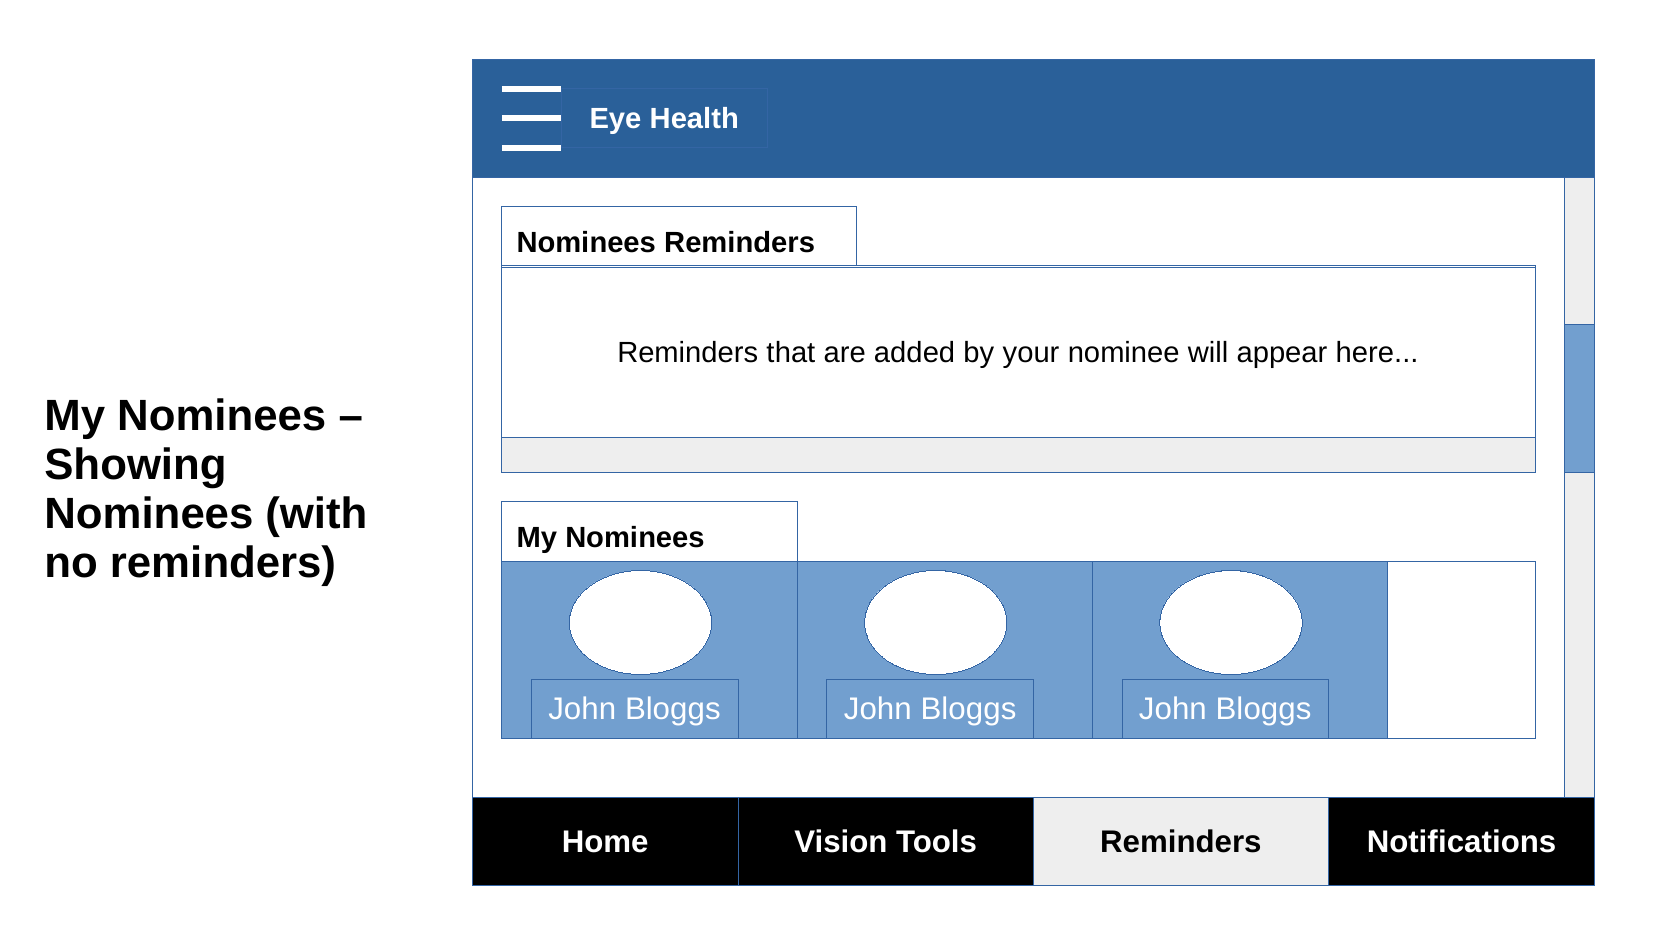

Eye Health
Nominees Reminders
Reminders that are added by your nominee will appear here...
My Nominees – Showing Nominees (with no reminders)
My Nominees
John Bloggs
John Bloggs
John Bloggs
Home
Vision Tools
Reminders
Notifications